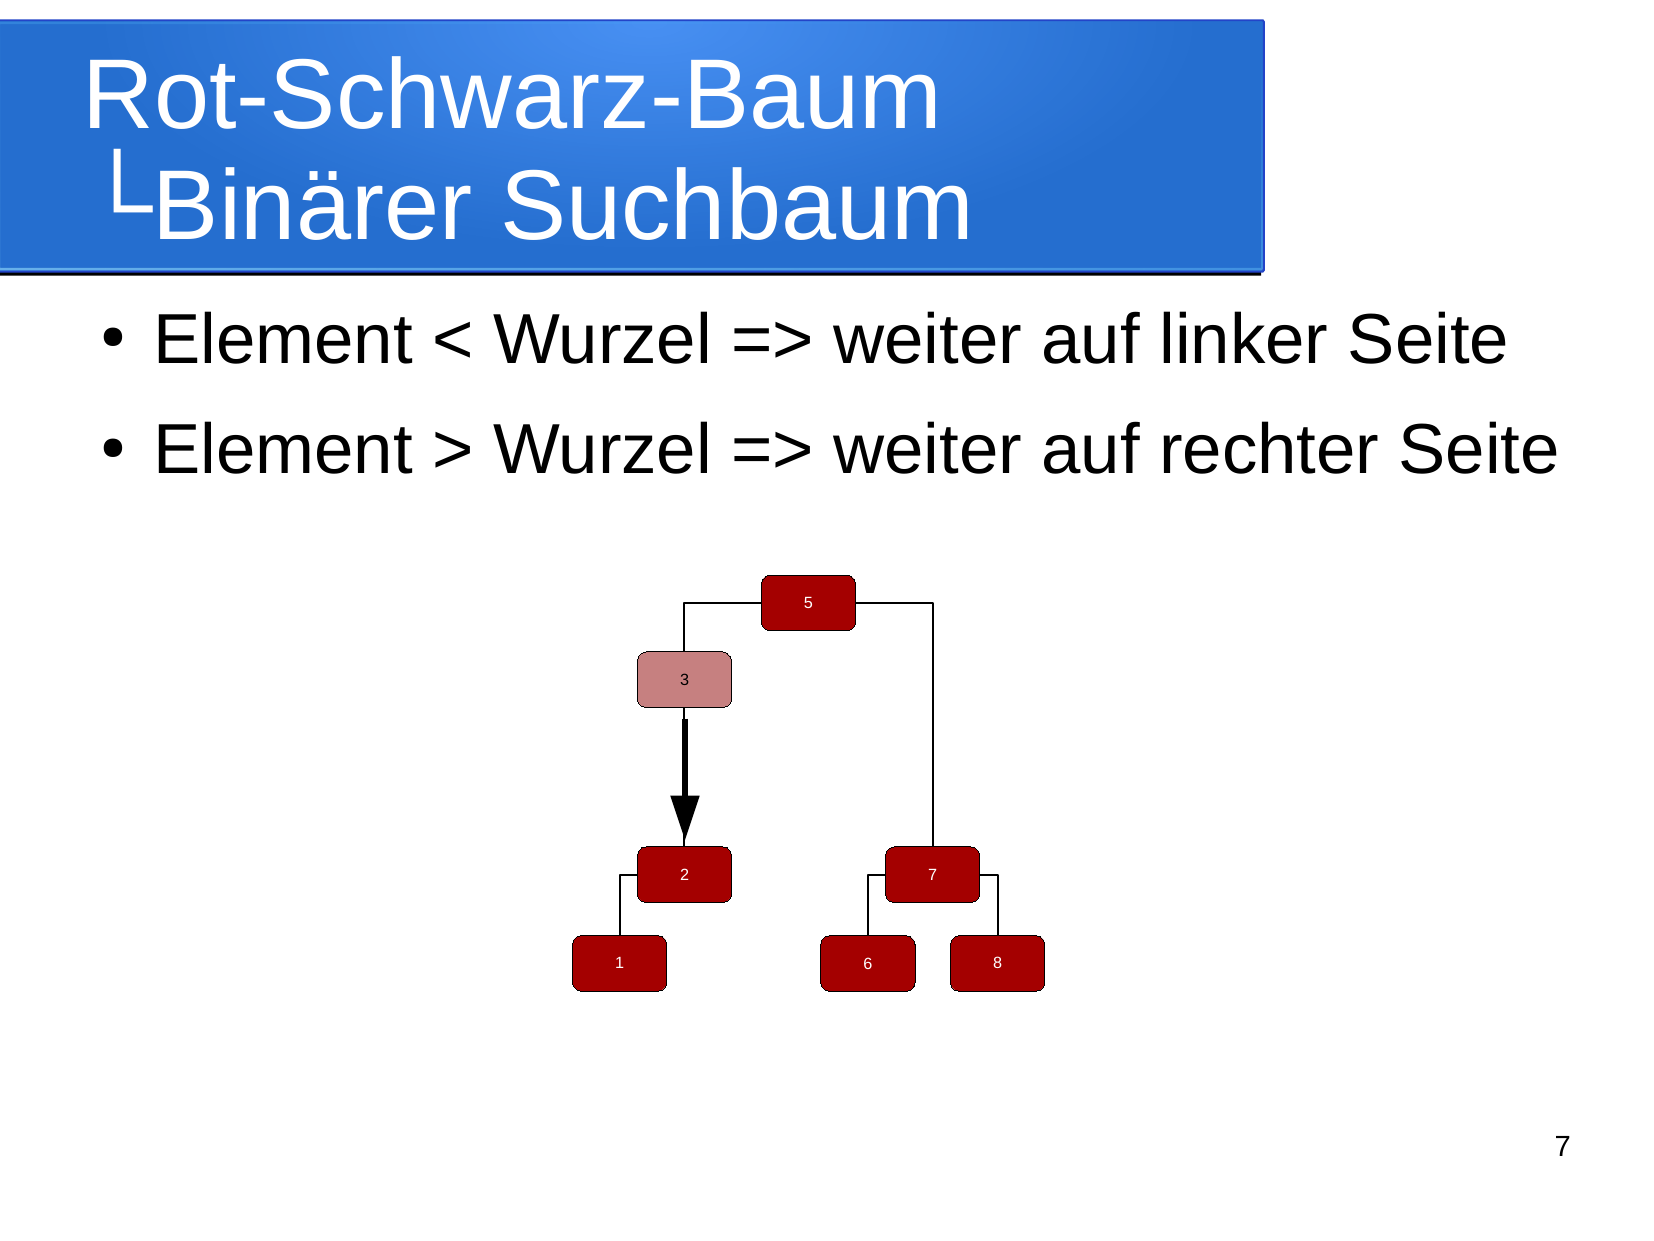

# Rot-Schwarz-Baum └Binärer Suchbaum
Element < Wurzel => weiter auf linker Seite
Element > Wurzel => weiter auf rechter Seite
5
3
2
7
1
8
6
7